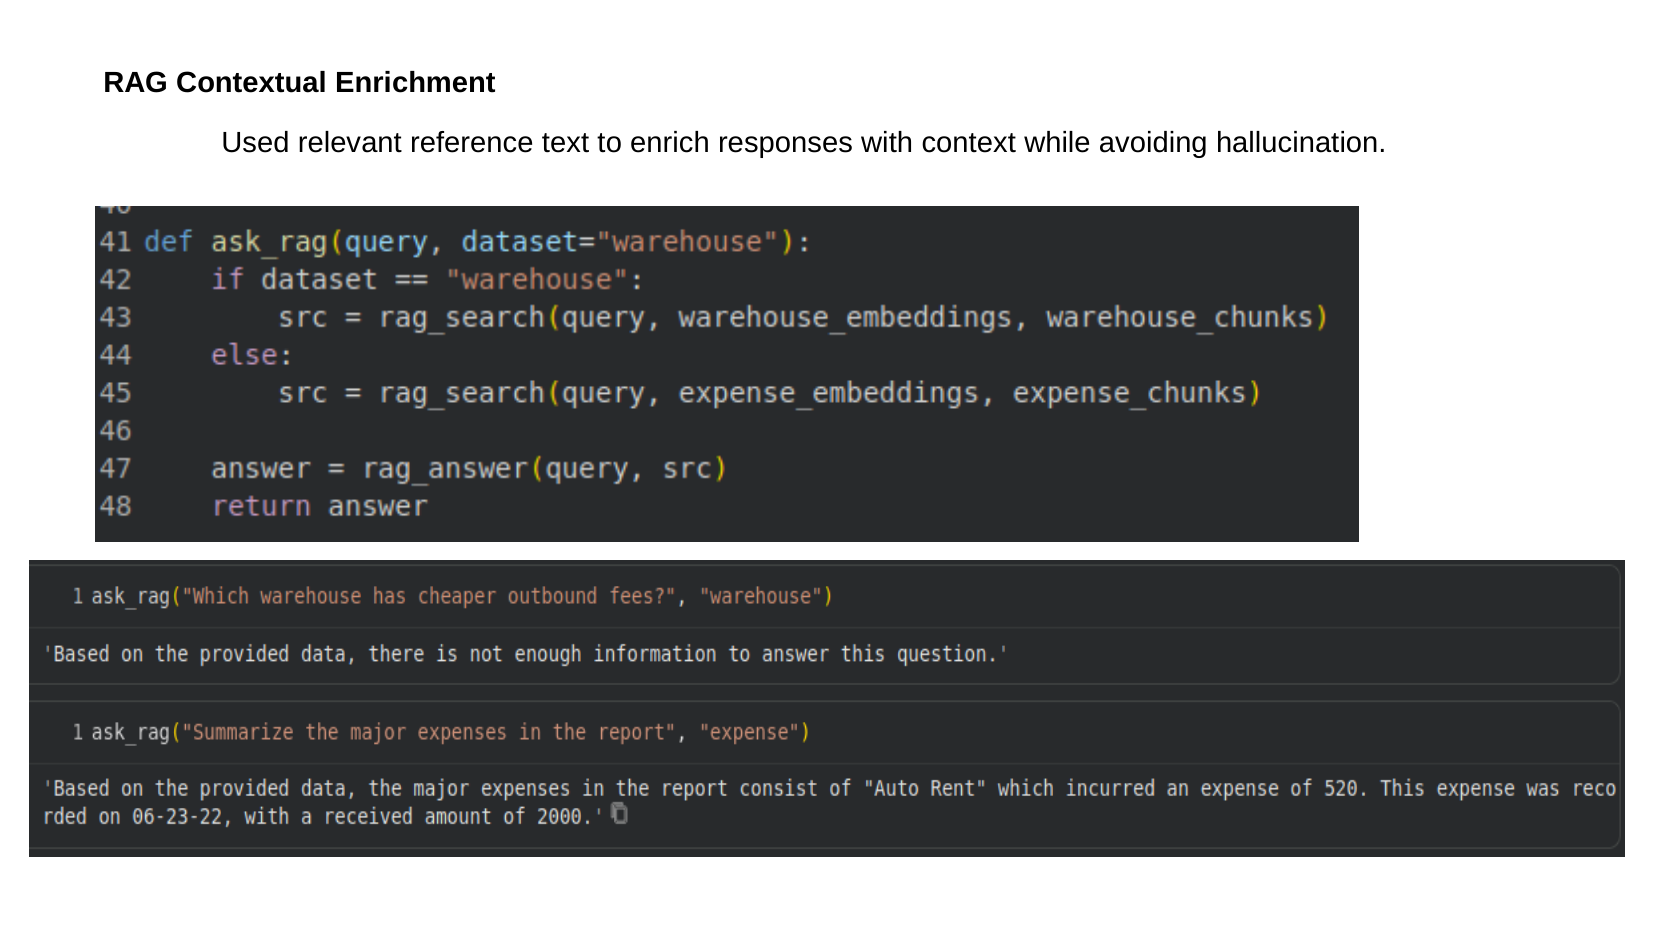

RAG Contextual Enrichment
Used relevant reference text to enrich responses with context while avoiding hallucination.